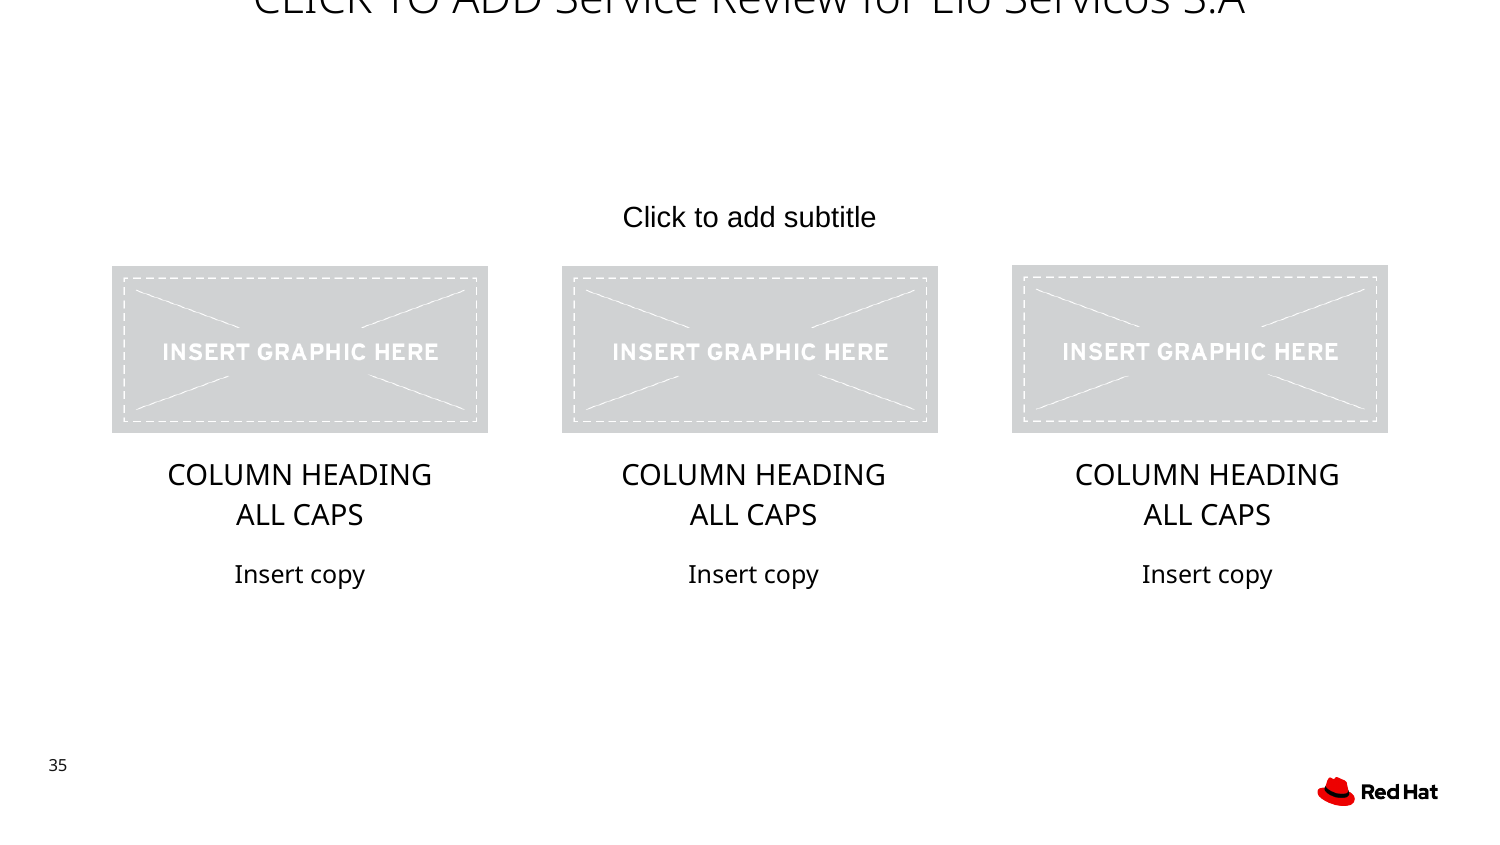

# CLICK TO ADD Service Review for Elo Servicos S.A
Click to add subtitle
COLUMN HEADING
ALL CAPS
COLUMN HEADING
ALL CAPS
COLUMN HEADING
ALL CAPS
Insert copy
Insert copy
Insert copy
35